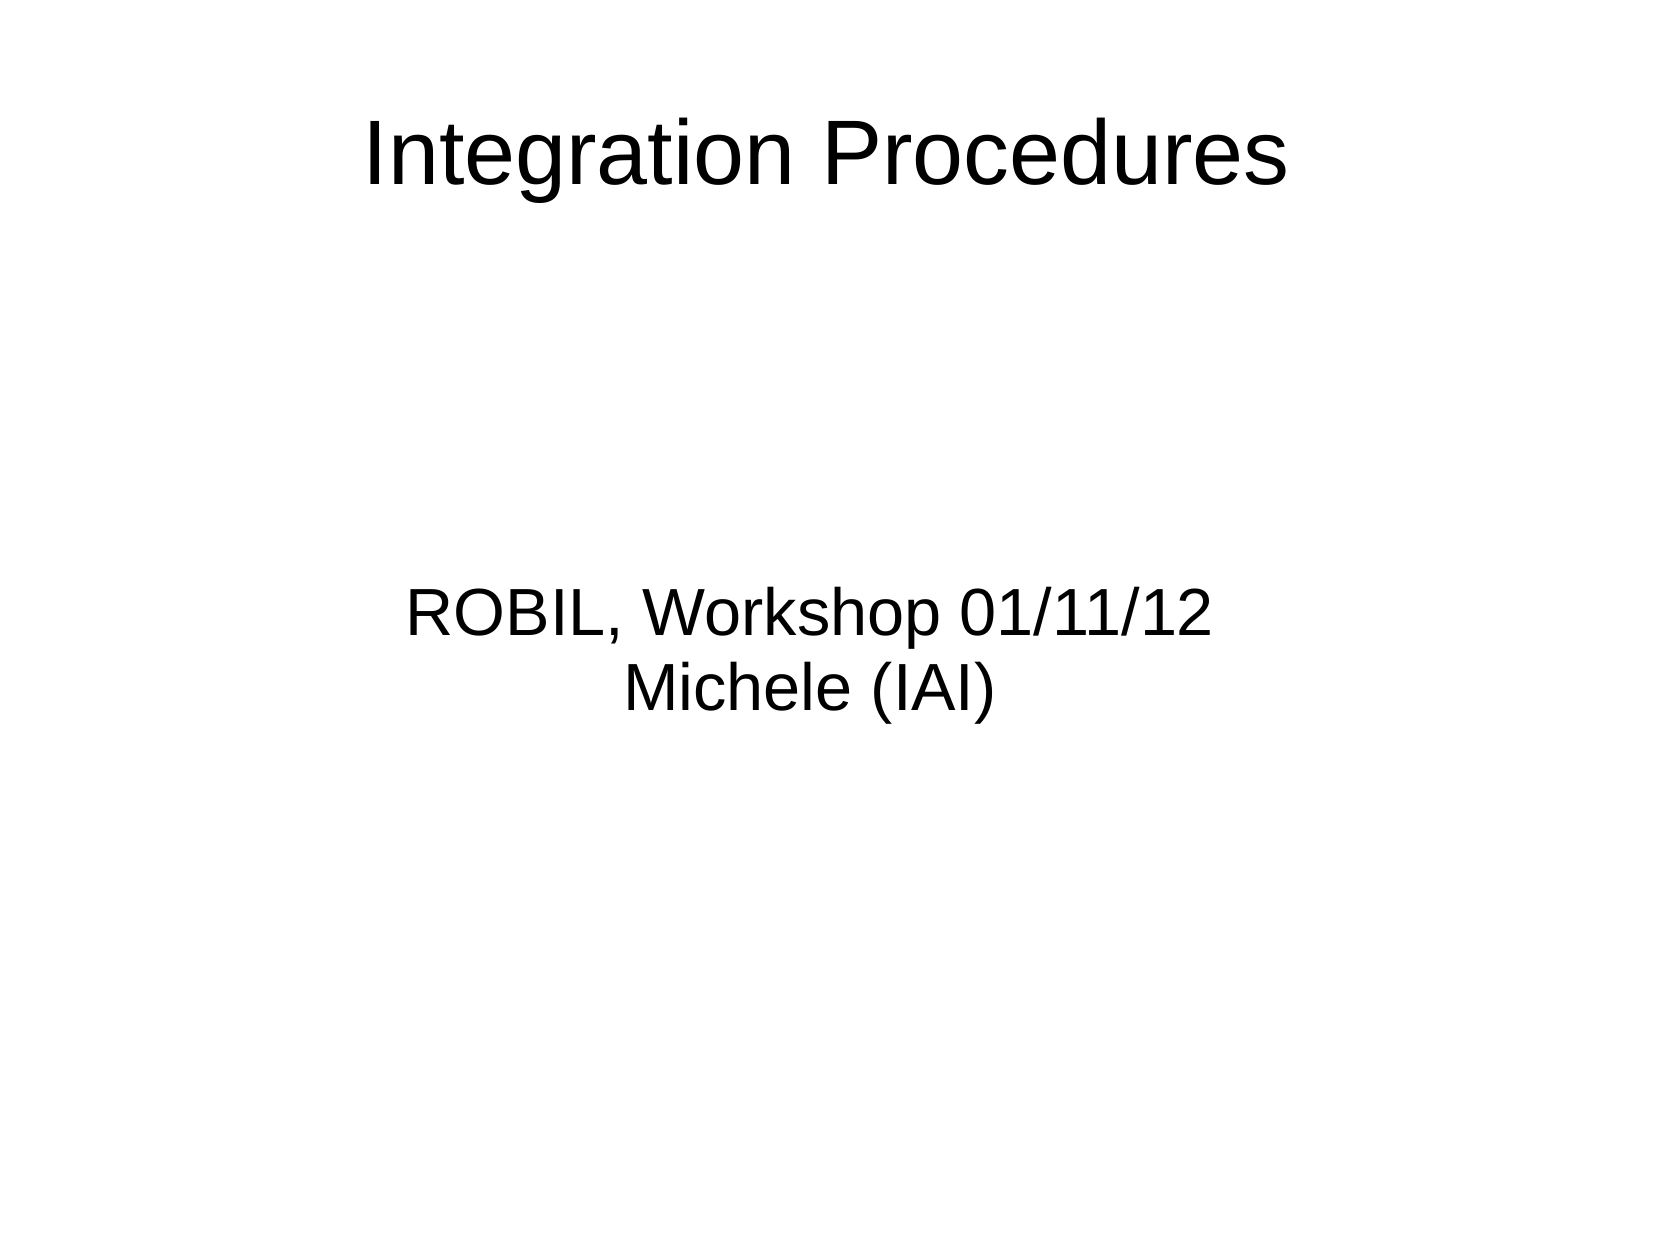

# Integration Procedures
ROBIL, Workshop 01/11/12
Michele (IAI)